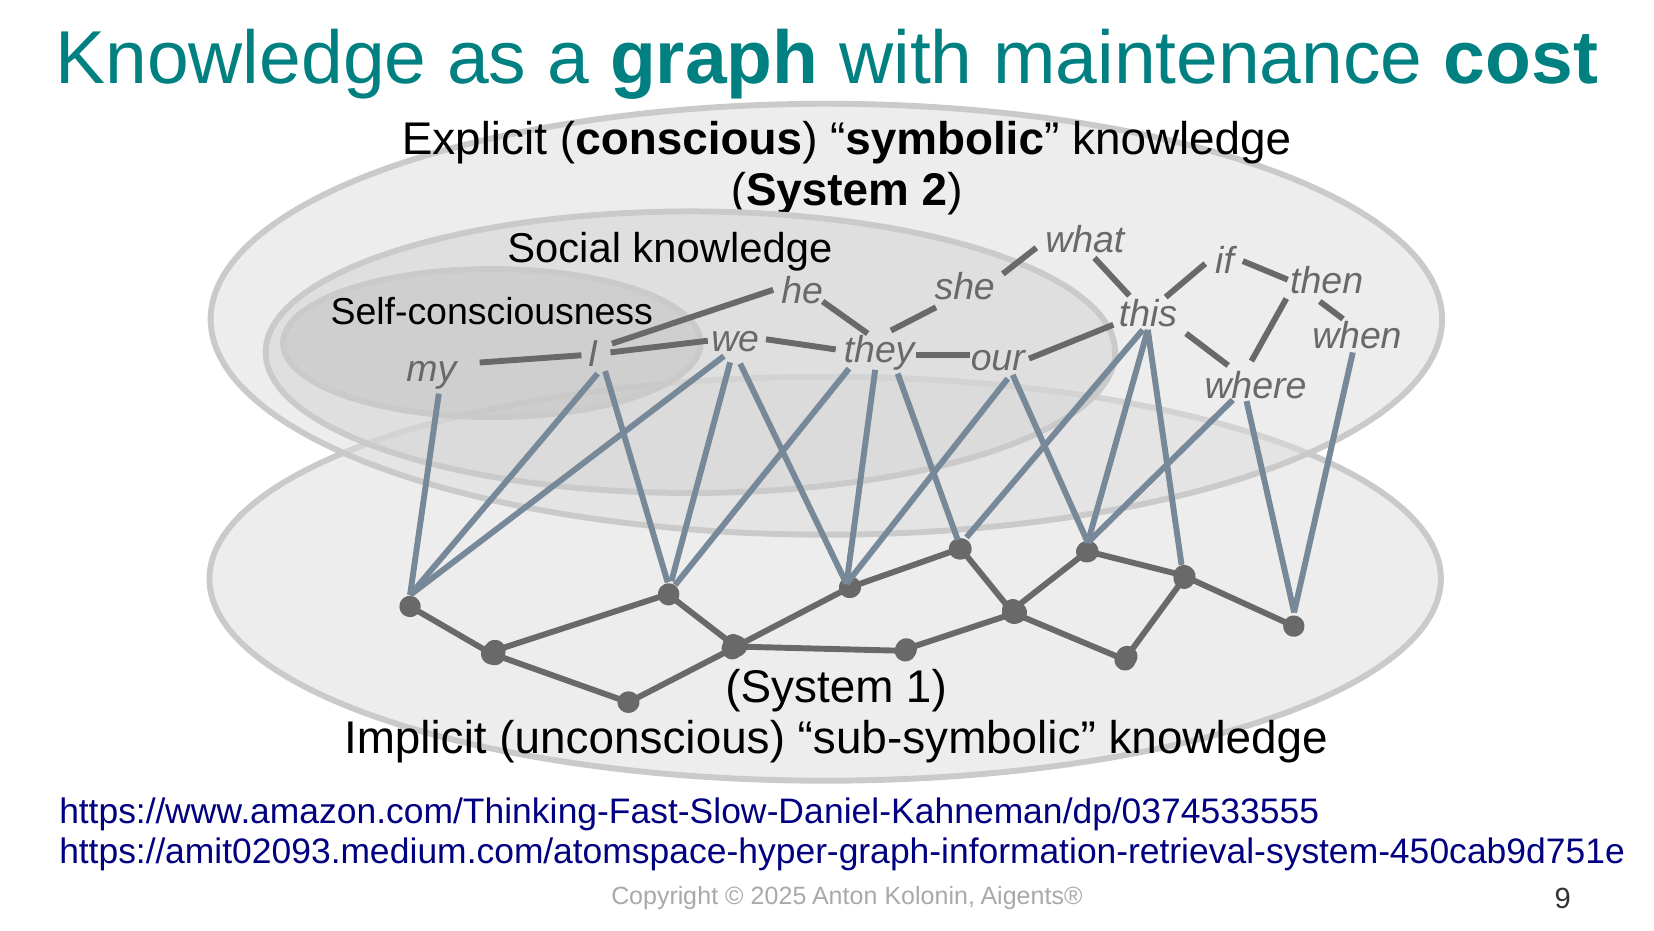

Knowledge as a graph with maintenance cost
Explicit (conscious) “symbolic” knowledge
(System 2)
what
Social knowledge
if
then
she
he
Self-consciousness
this
when
we
they
I
our
my
where
(System 1)
Implicit (unconscious) “sub-symbolic” knowledge
https://www.amazon.com/Thinking-Fast-Slow-Daniel-Kahneman/dp/0374533555
https://amit02093.medium.com/atomspace-hyper-graph-information-retrieval-system-450cab9d751e
Copyright © 2025 Anton Kolonin, Aigents®
9